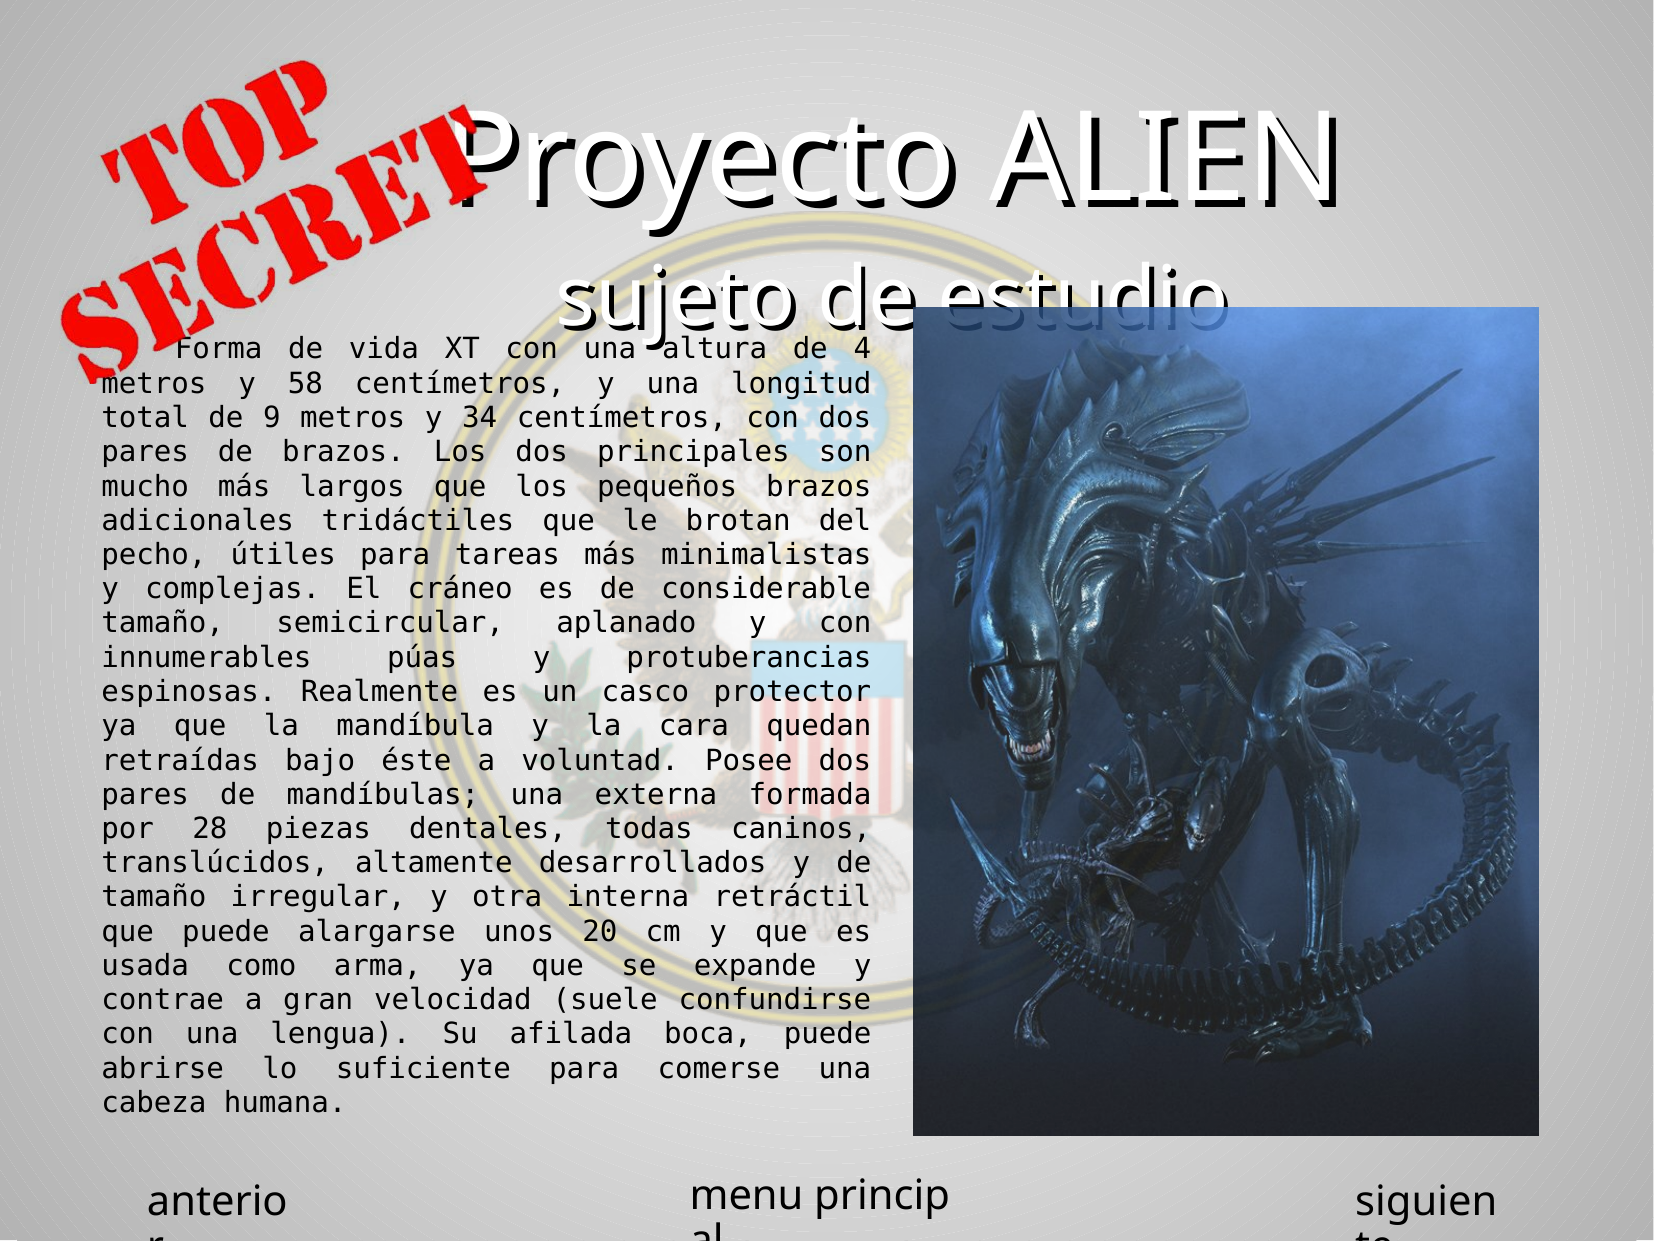

Proyecto ALIEN
sujeto de estudio
	Forma de vida XT con una altura de 4 metros y 58 centímetros, y una longitud total de 9 metros y 34 centímetros, con dos pares de brazos. Los dos principales son mucho más largos que los pequeños brazos adicionales tridáctiles que le brotan del pecho, útiles para tareas más minimalistas y complejas. El cráneo es de considerable tamaño, semicircular, aplanado y con innumerables púas y protuberancias espinosas. Realmente es un casco protector ya que la mandíbula y la cara quedan retraídas bajo éste a voluntad. Posee dos pares de mandíbulas; una externa formada por 28 piezas dentales, todas caninos, translúcidos, altamente desarrollados y de tamaño irregular, y otra interna retráctil que puede alargarse unos 20 cm y que es usada como arma, ya que se expande y contrae a gran velocidad (suele confundirse con una lengua). Su afilada boca, puede abrirse lo suficiente para comerse una cabeza humana.
menu principal
siguiente
anterior